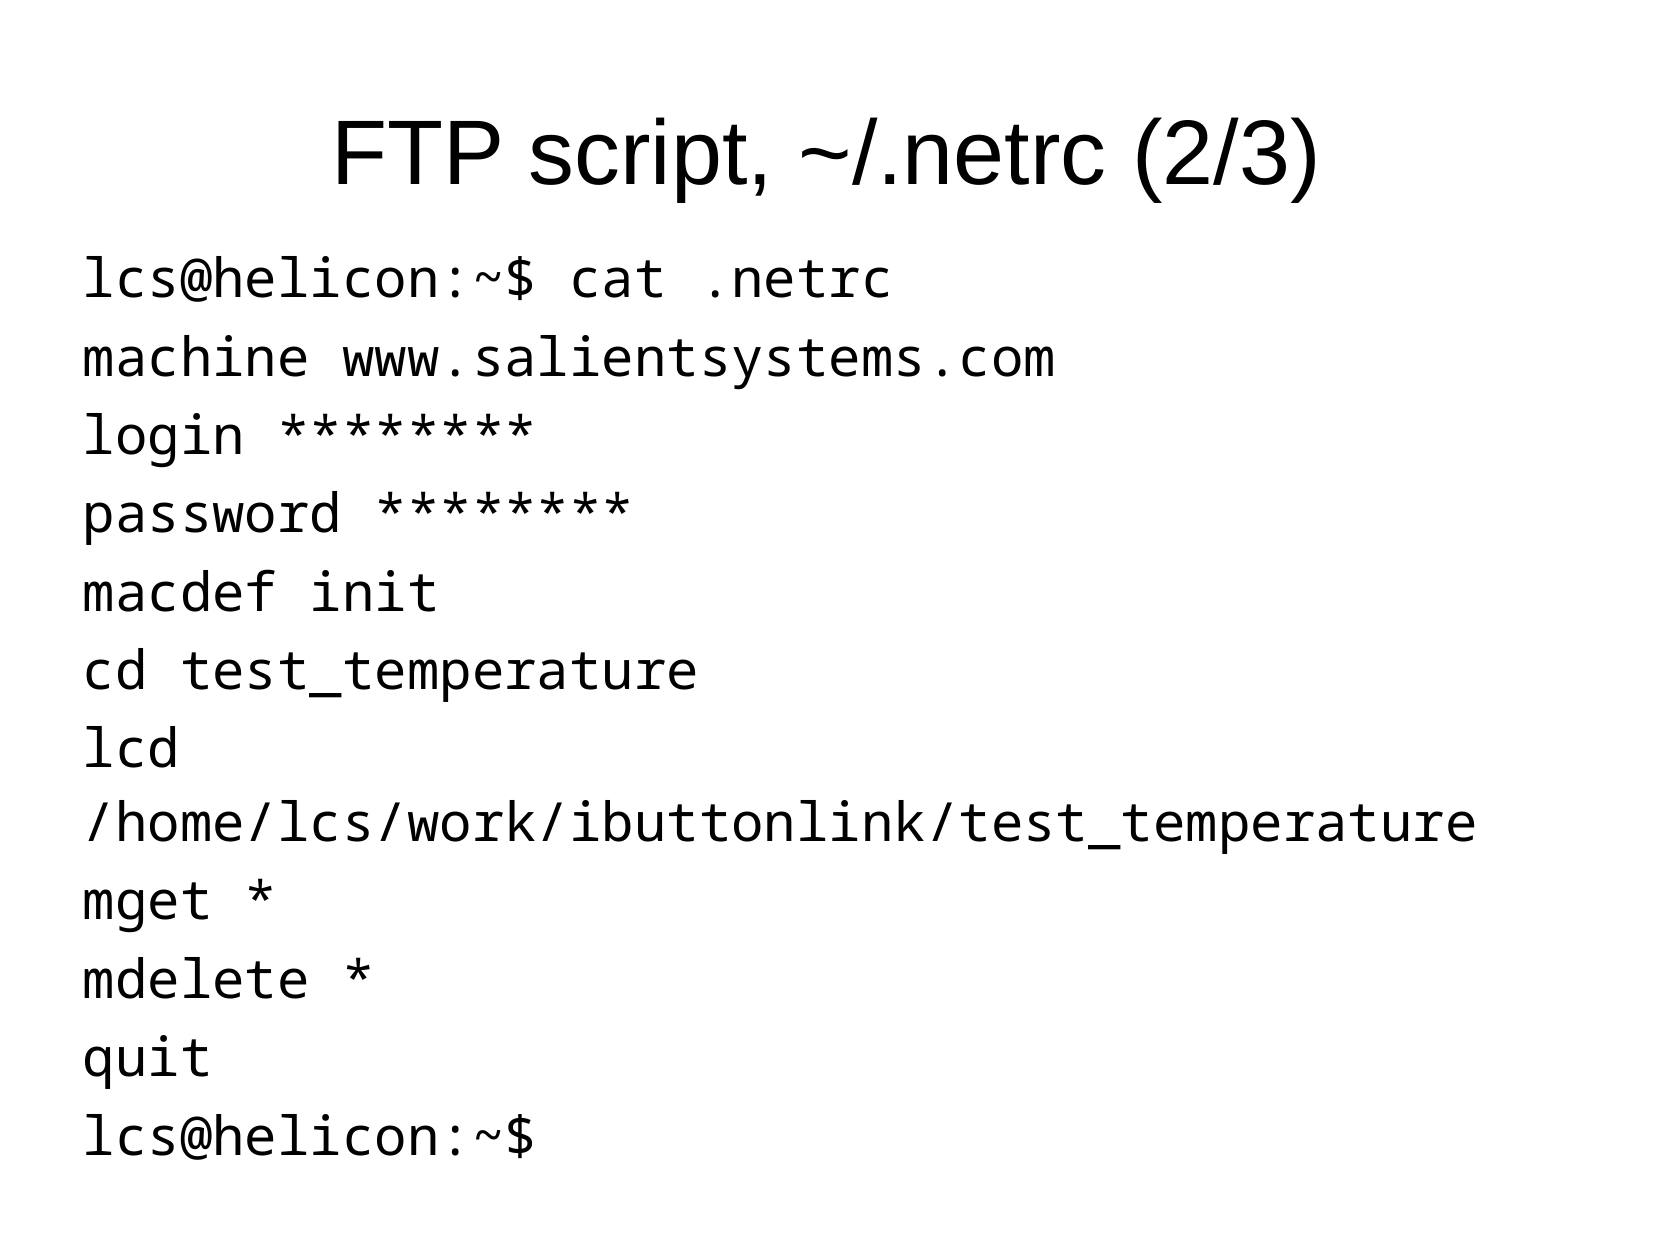

# FTP script, ~/.netrc (2/3)
lcs@helicon:~$ cat .netrc
machine www.salientsystems.com
login ********
password ********
macdef init
cd test_temperature
lcd /home/lcs/work/ibuttonlink/test_temperature
mget *
mdelete *
quit
lcs@helicon:~$